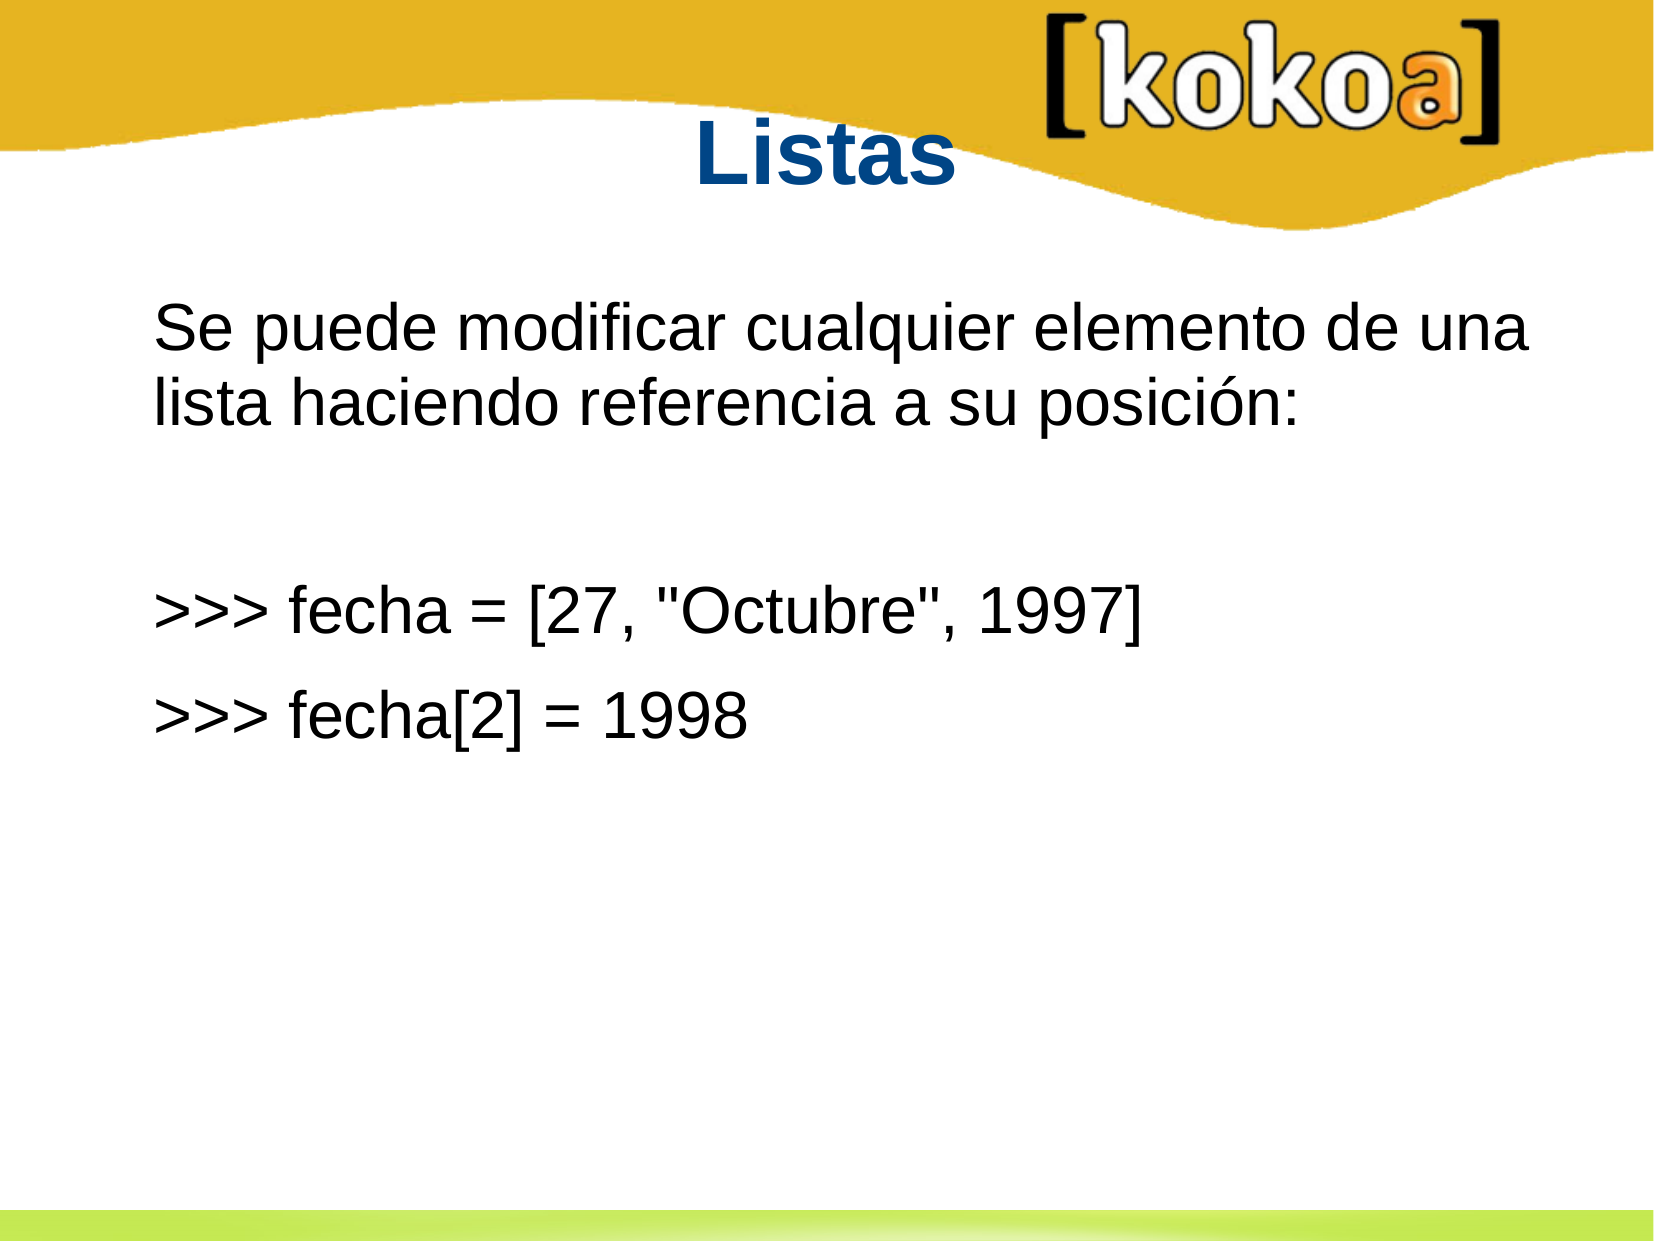

# Listas
Se puede modificar cualquier elemento de una lista haciendo referencia a su posición:
>>> fecha = [27, "Octubre", 1997]
>>> fecha[2] = 1998